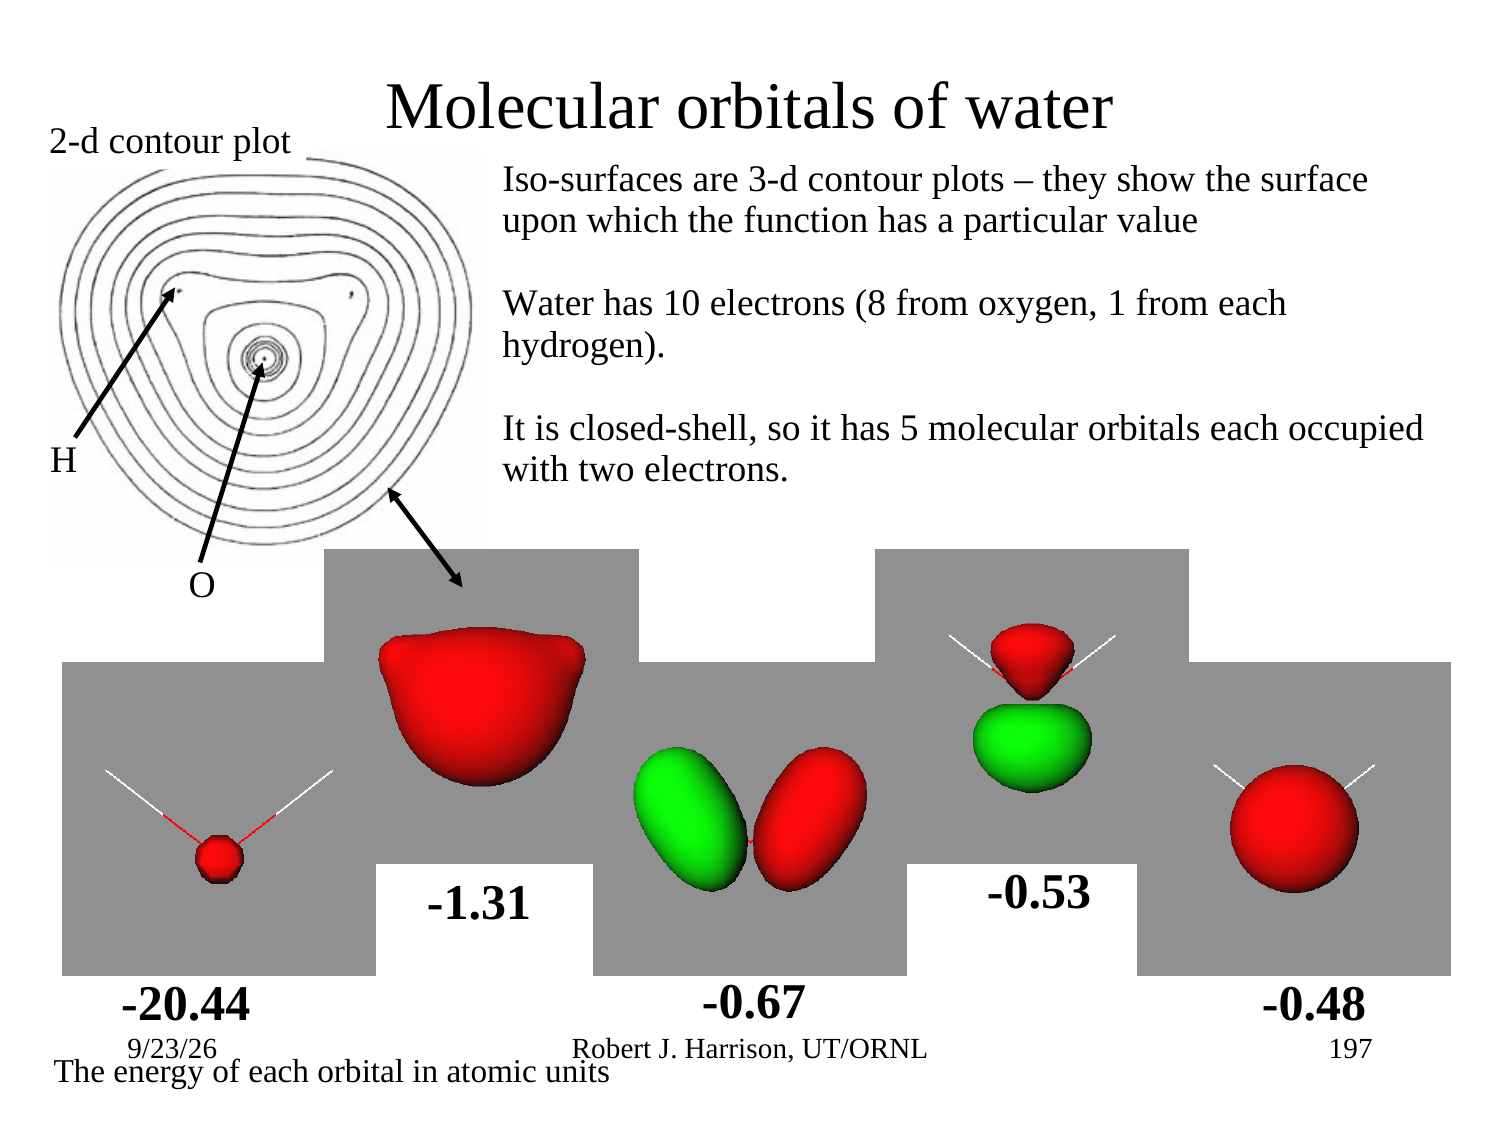

# Molecular orbitals of water
2-d contour plot
Iso-surfaces are 3-d contour plots – they show the surface upon which the function has a particular value
Water has 10 electrons (8 from oxygen, 1 from each hydrogen).
It is closed-shell, so it has 5 molecular orbitals each occupied with two electrons.
H
-0.53
-1.31
-0.67
-20.44
-0.48
O
Robert J. Harrison, UT/ORNL
197
The energy of each orbital in atomic units